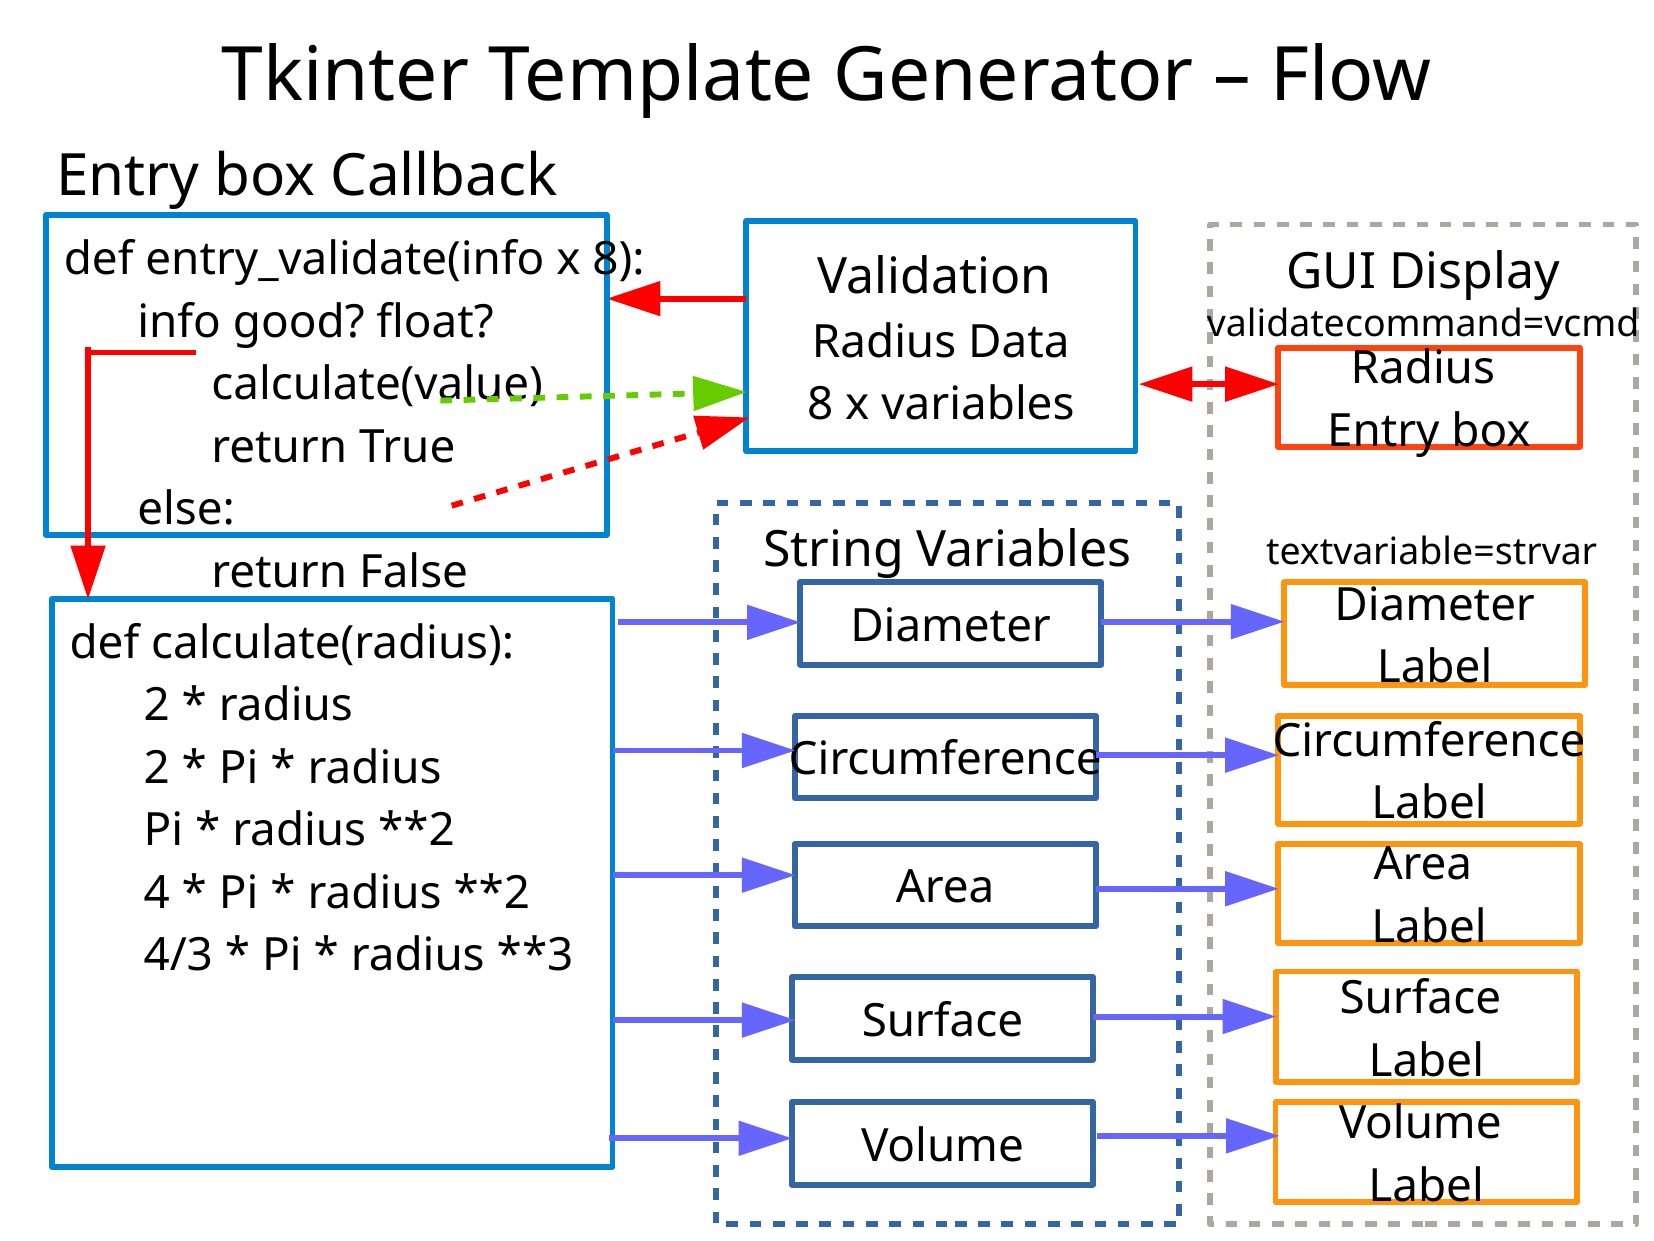

Tkinter Template Generator – Flow
# Entry box Callback
def entry_validate(info x 8):
	info good? float?
		calculate(value)
		return True
	else:
		return False
Validation
Radius Data
8 x variables
GUI Display
validatecommand=vcmd
Radius
Entry box
String Variables
textvariable=strvar
Diameter
Diameter
Label
def calculate(radius):
	2 * radius
	2 * Pi * radius
	Pi * radius **2
	4 * Pi * radius **2
	4/3 * Pi * radius **3
Circumference
Circumference
Label
Area
Area
Label
Surface
Label
Surface
Volume
Volume
Label